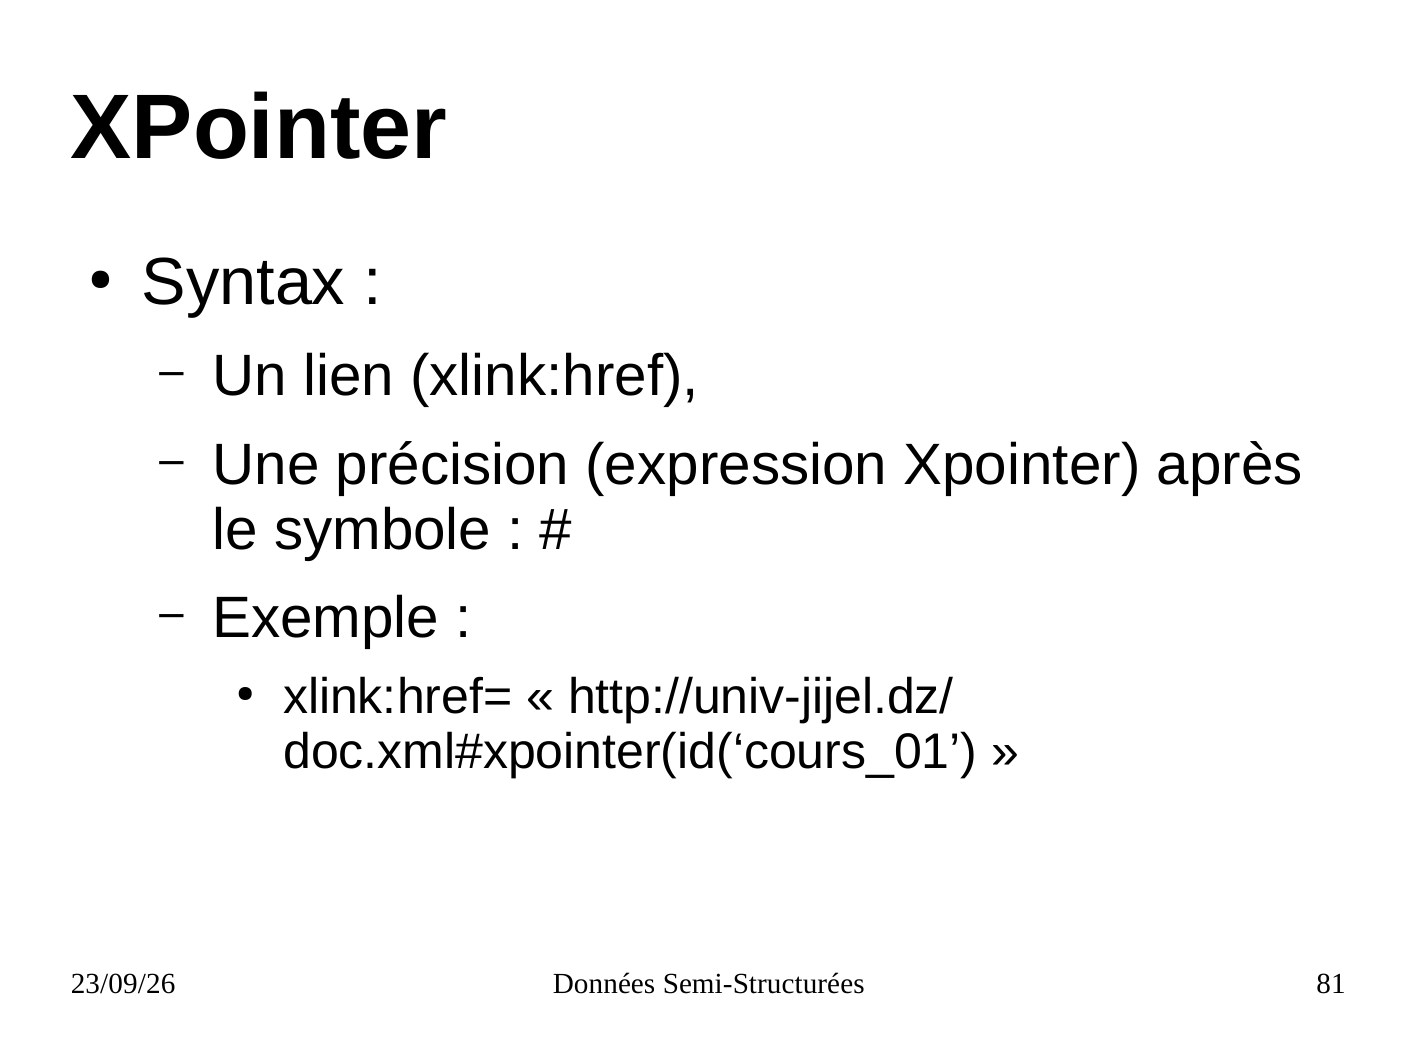

# XPointer
Syntax :
Un lien (xlink:href),
Une précision (expression Xpointer) après le symbole : #
Exemple :
xlink:href= « http://univ-jijel.dz/doc.xml#xpointer(id(‘cours_01’) »
Données Semi-Structurées
81